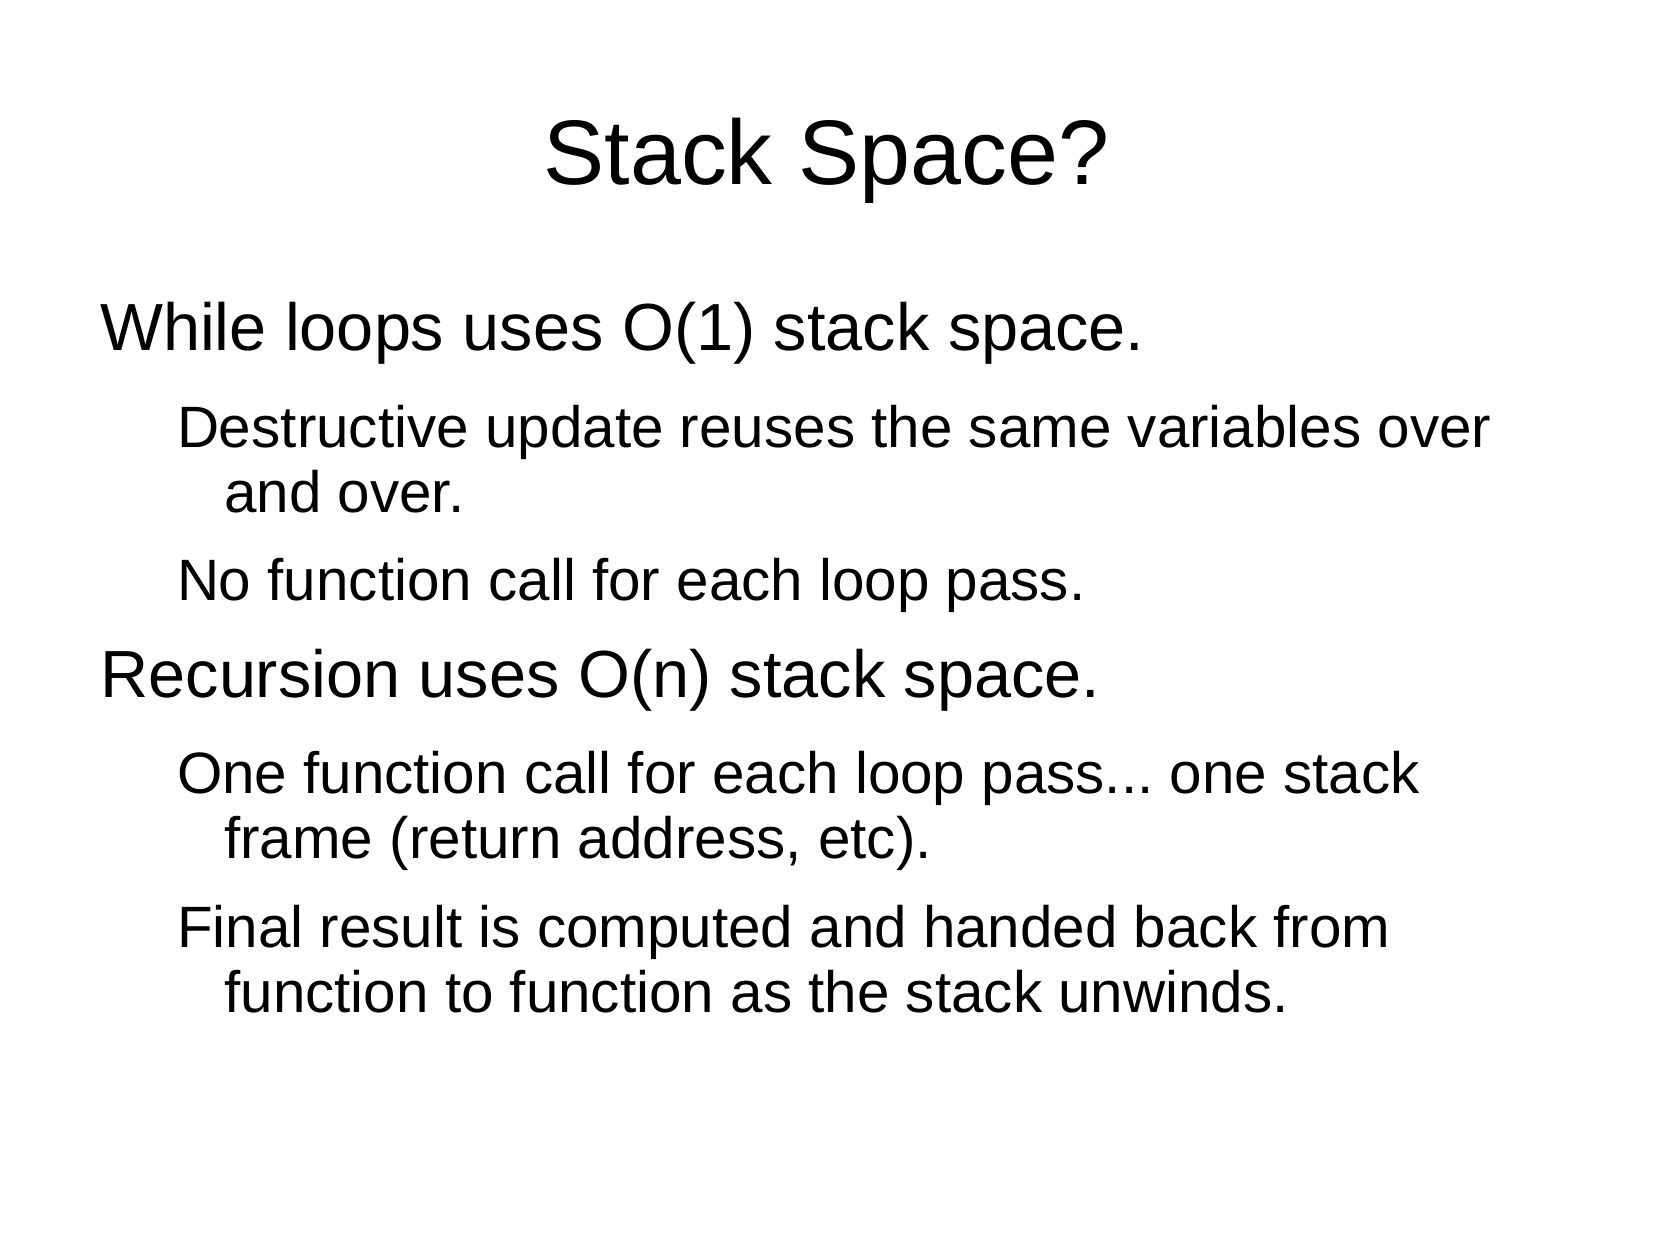

# Stack Space?
While loops uses O(1) stack space.
Destructive update reuses the same variables over and over.
No function call for each loop pass.
Recursion uses O(n) stack space.
One function call for each loop pass... one stack frame (return address, etc).
Final result is computed and handed back from function to function as the stack unwinds.